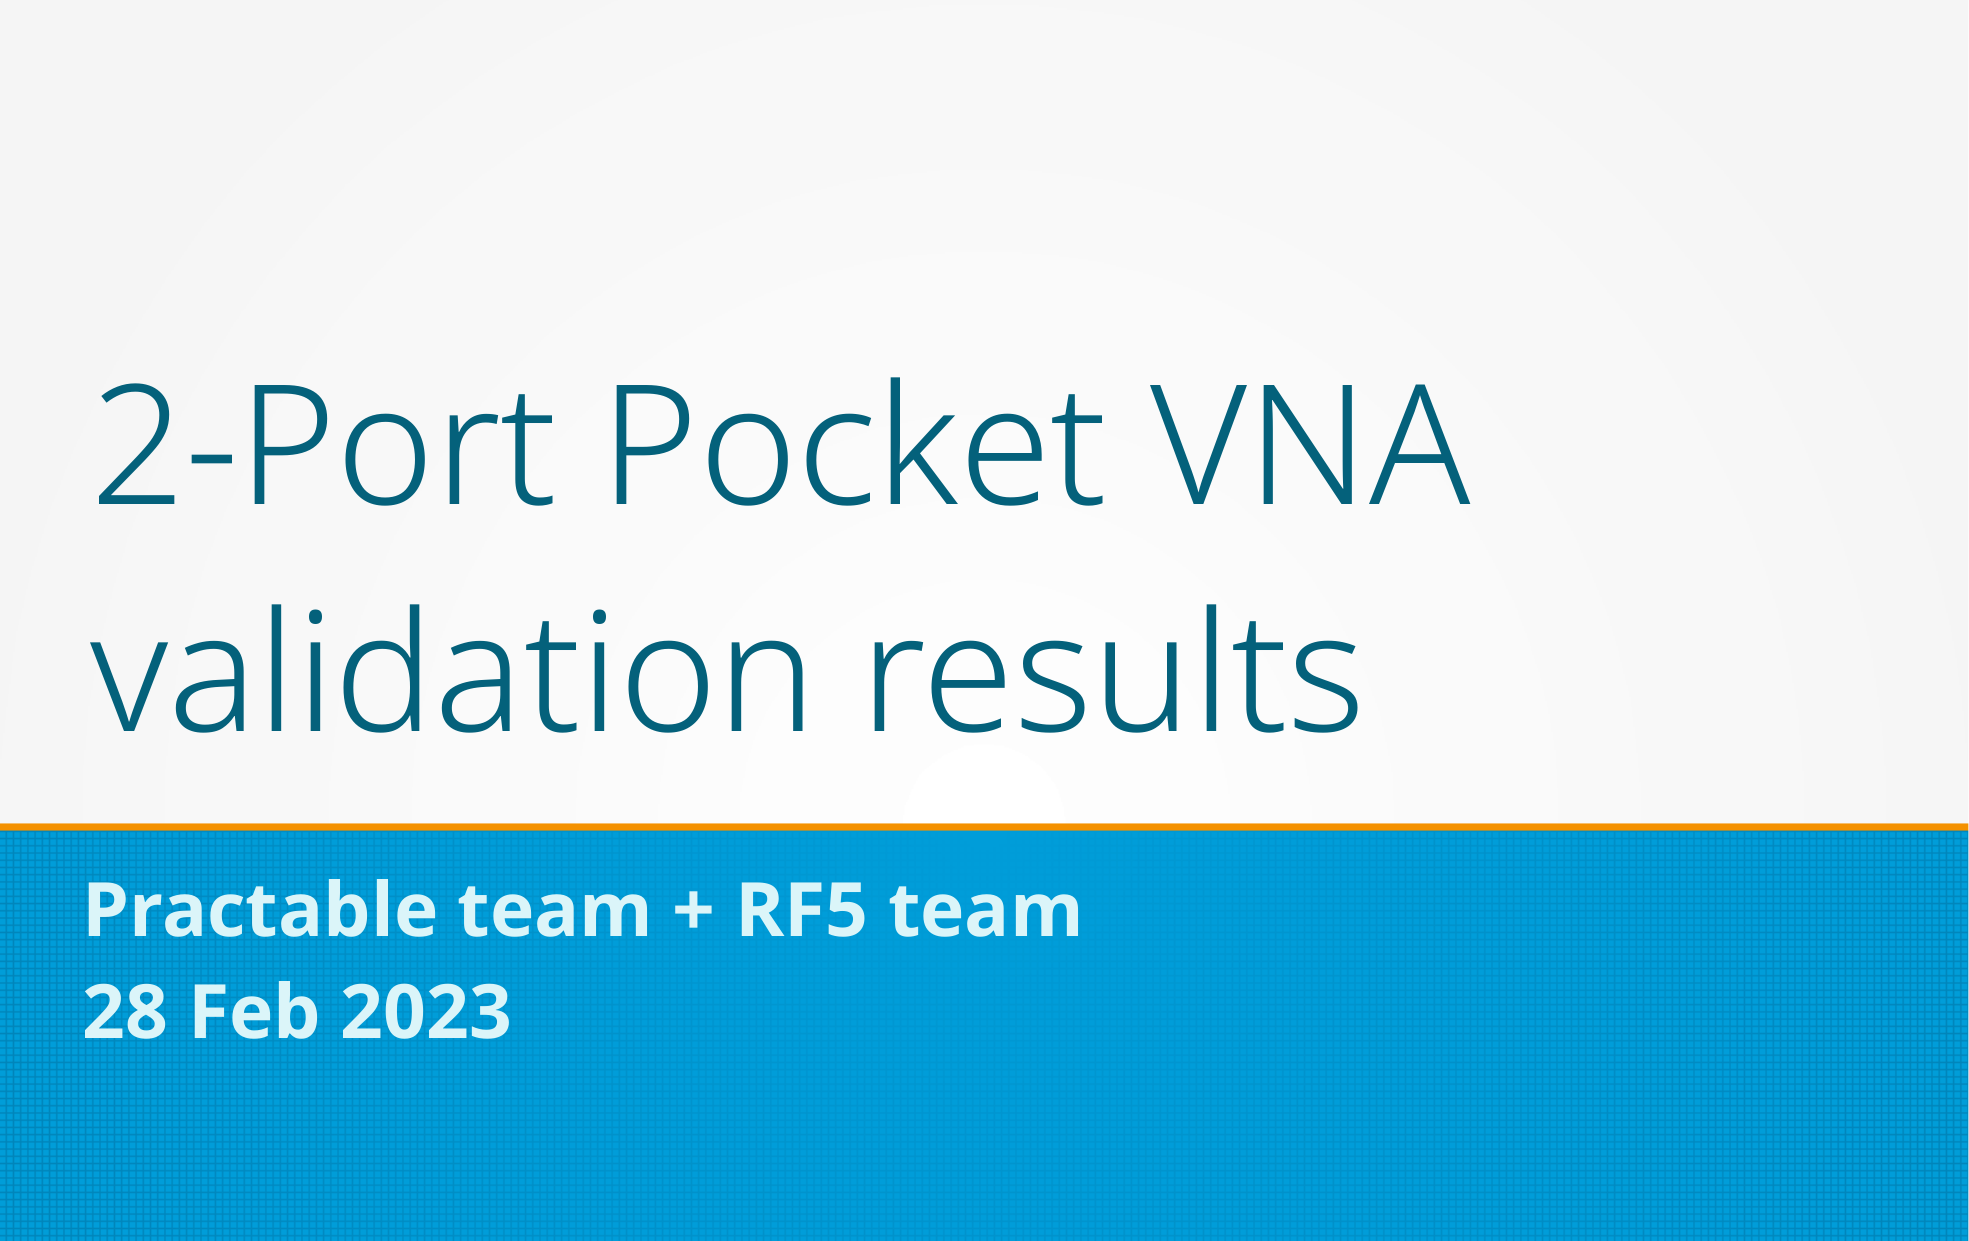

# 2-Port Pocket VNA validation results
Practable team + RF5 team
28 Feb 2023